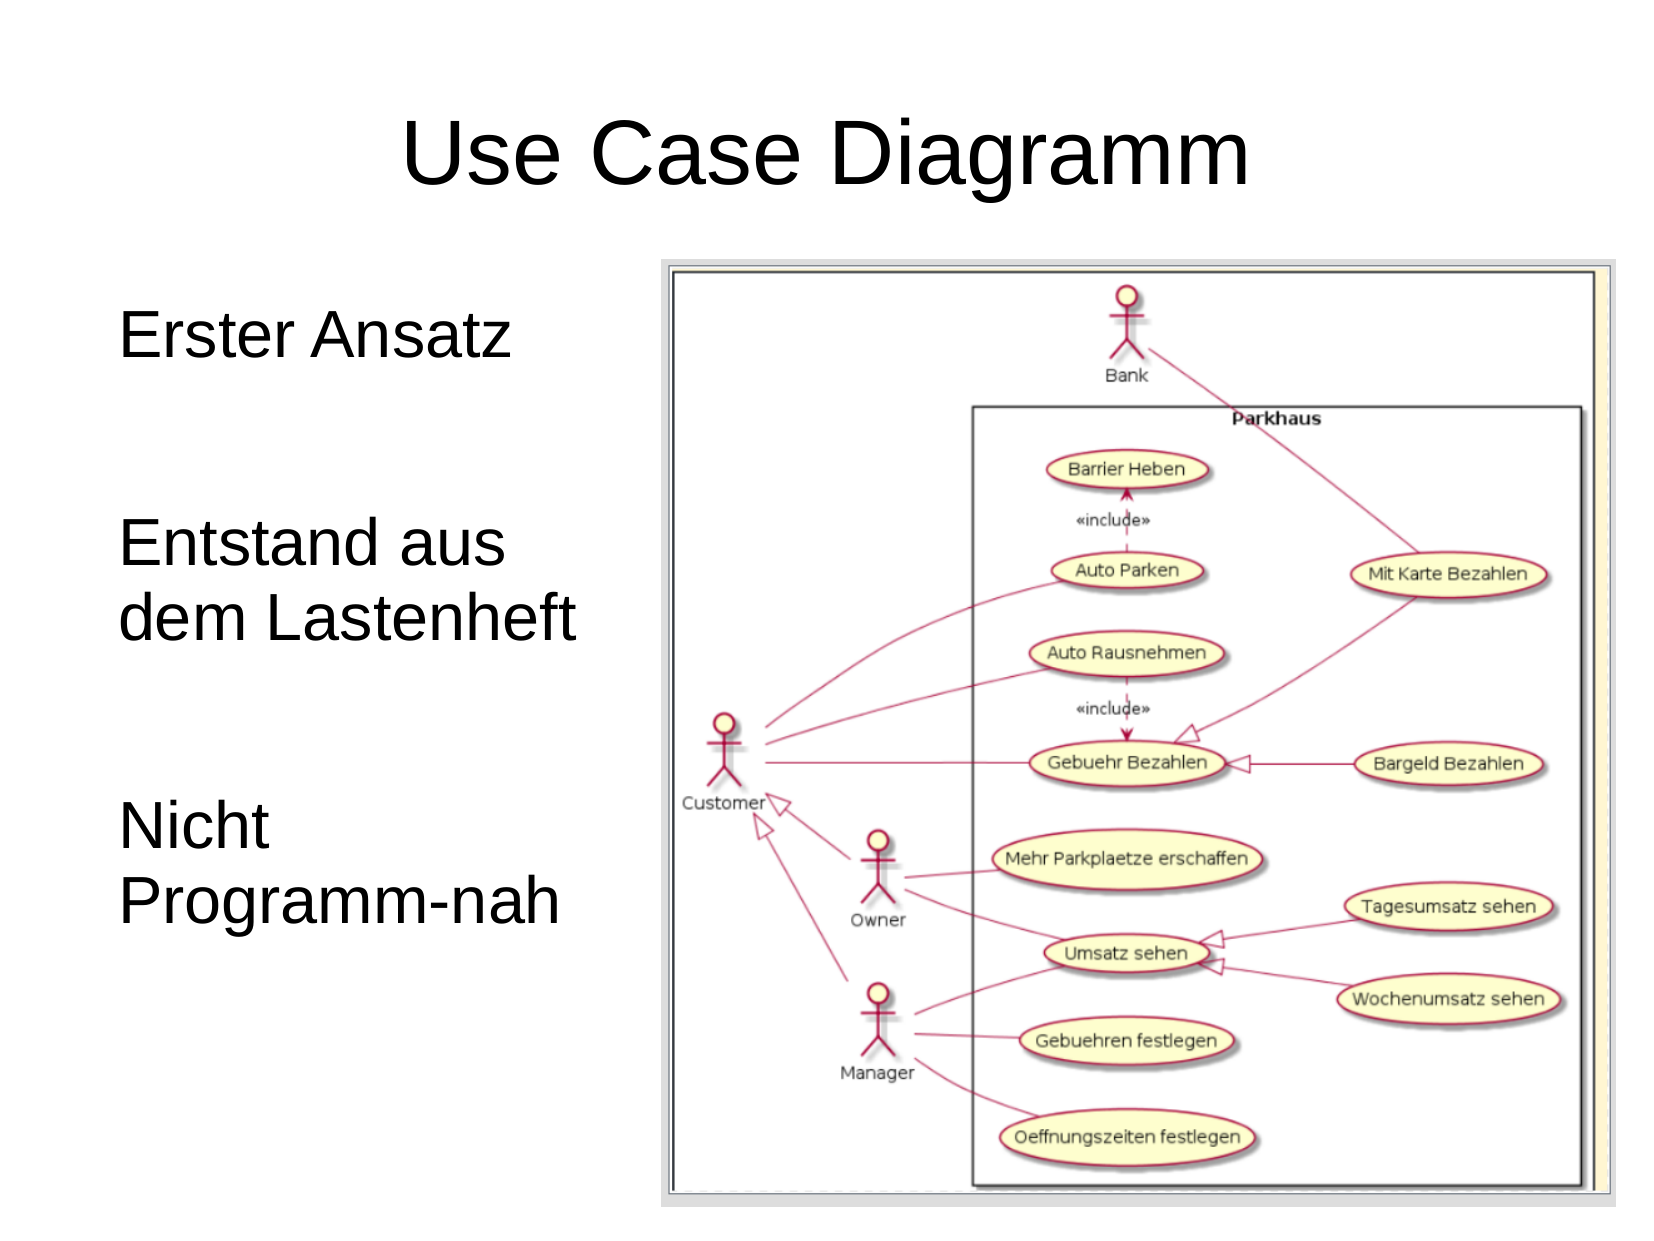

# Use Case Diagramm
Erster Ansatz
Entstand aus dem Lastenheft
Nicht Programm-nah